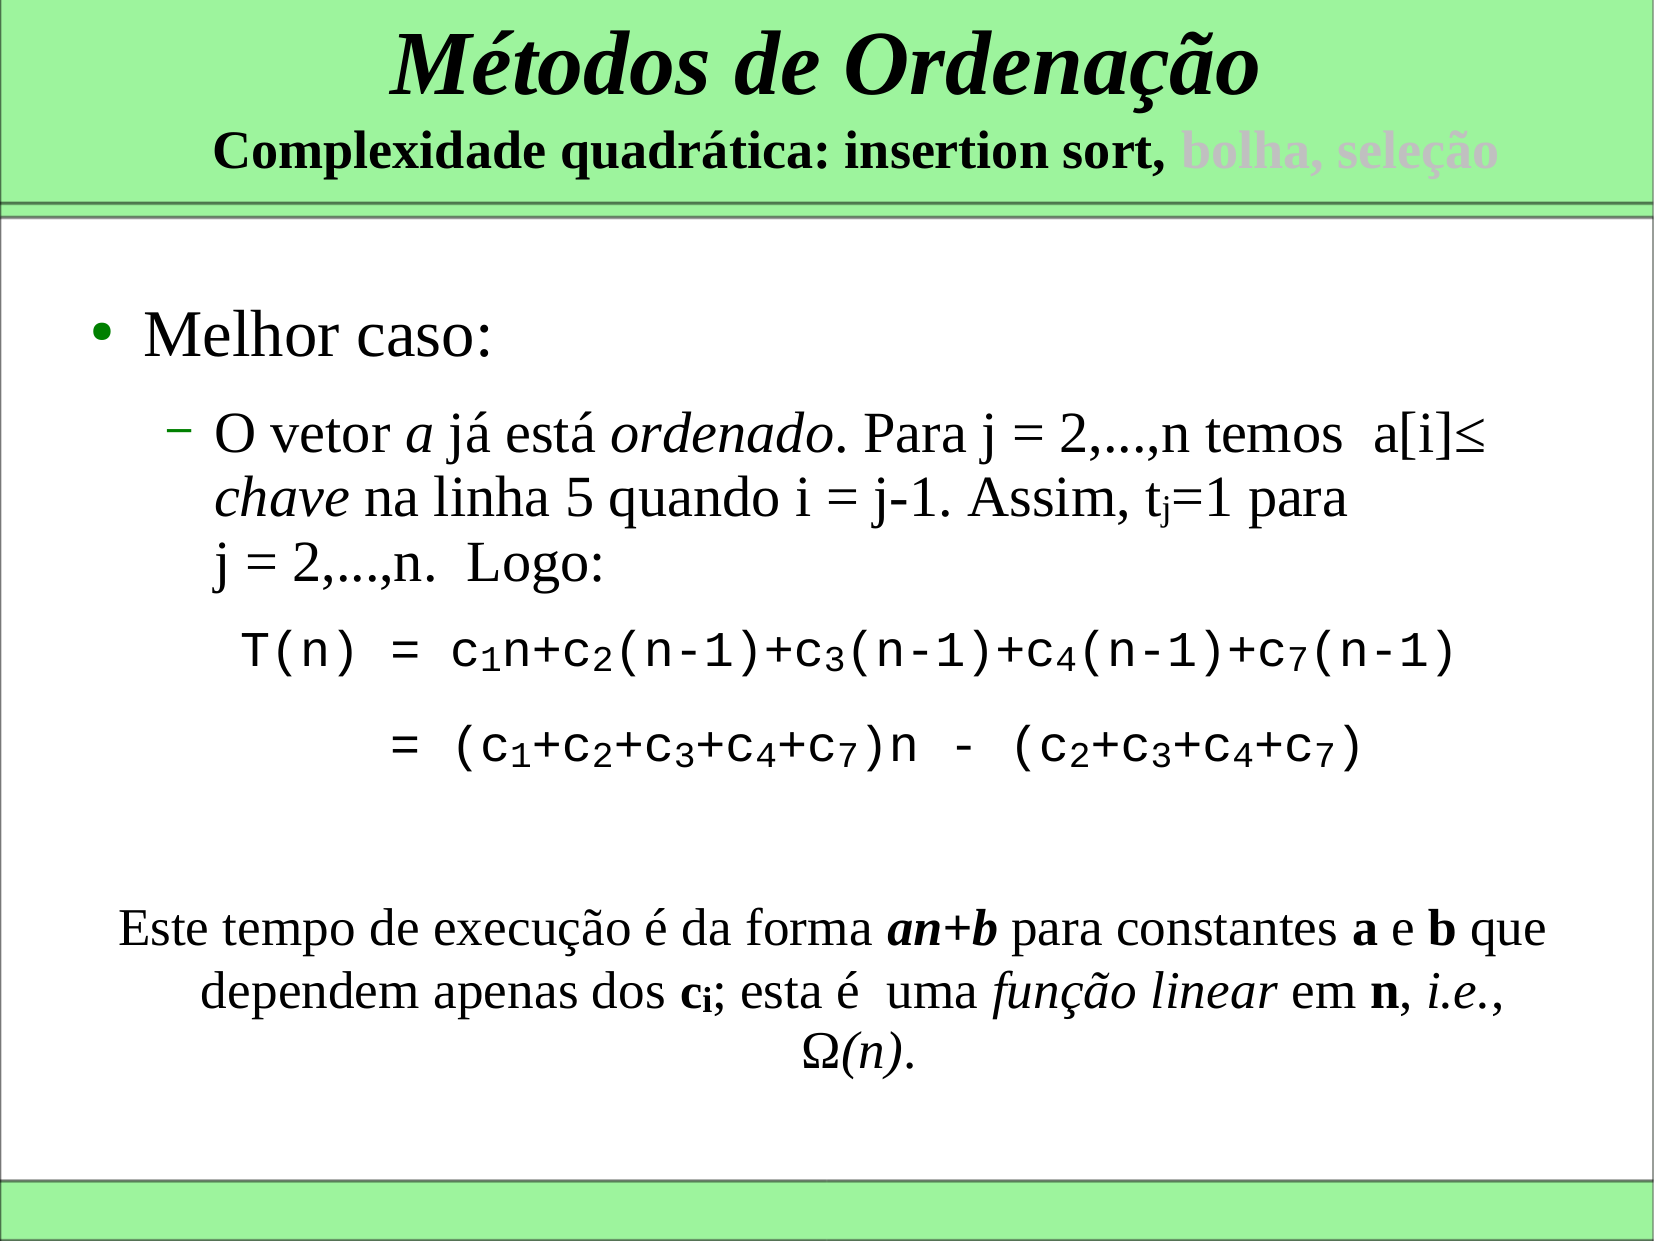

# Métodos de Ordenação
Complexidade quadrática: insertion sort, bolha, seleção
Melhor caso:
O vetor a já está ordenado. Para j = 2,...,n temos a[i]≤ chave na linha 5 quando i = j-1. Assim, tj=1 para
j = 2,...,n. Logo:
 T(n) = c1n+c2(n-1)+c3(n-1)+c4(n-1)+c7(n-1)
 = (c1+c2+c3+c4+c7)n - (c2+c3+c4+c7)
Este tempo de execução é da forma an+b para constantes a e b que dependem apenas dos ci; esta é uma função linear em n, i.e., Ω(n).